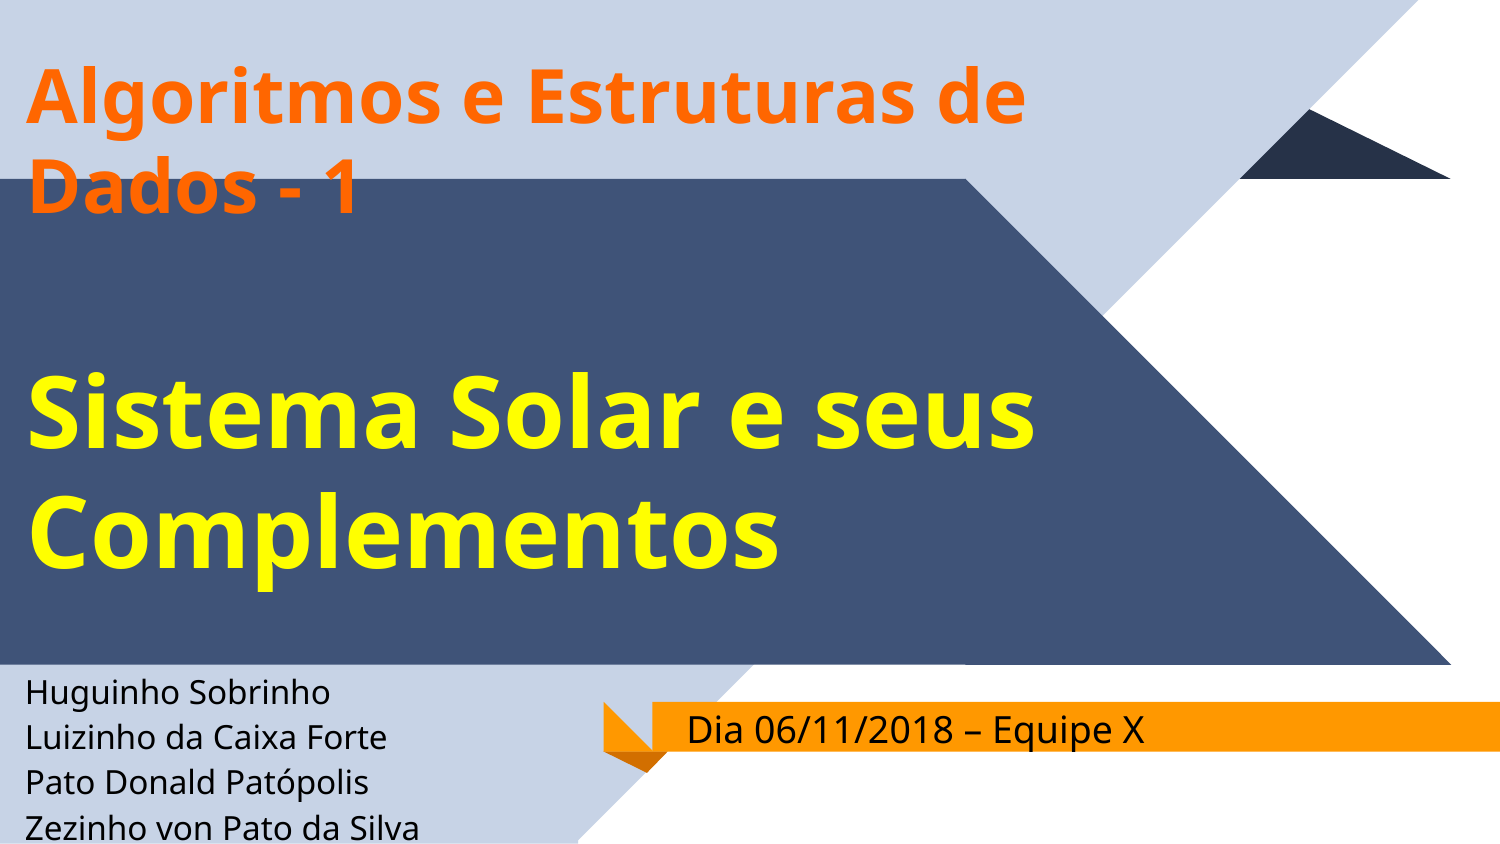

# Algoritmos e Estruturas de Dados - 1 Sistema Solar e seus Complementos
Huguinho Sobrinho
Luizinho da Caixa Forte
Pato Donald Patópolis
Zezinho von Pato da Silva
Dia 06/11/2018 – Equipe X